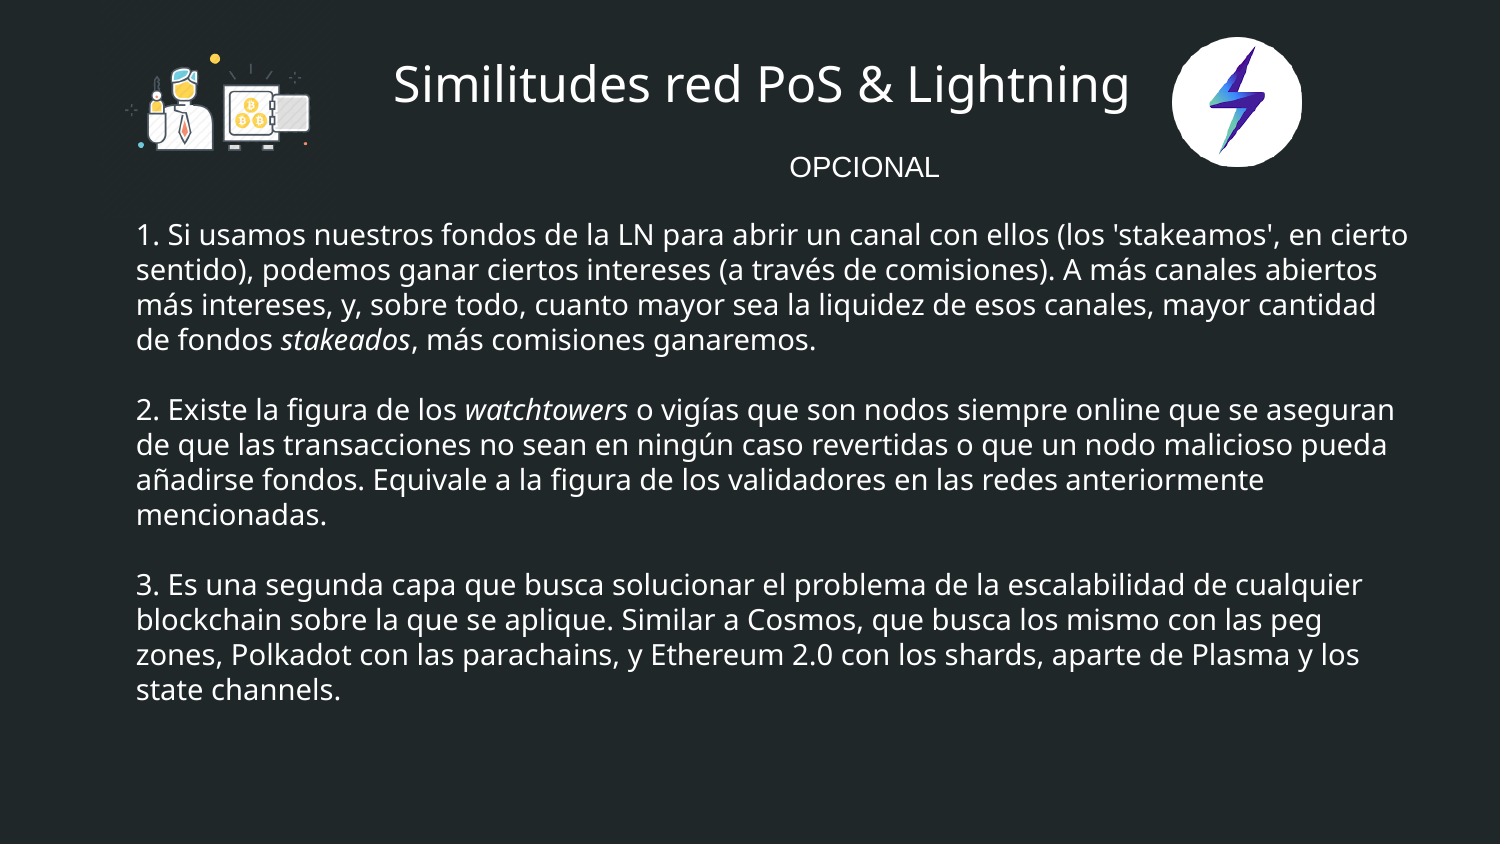

Similitudes red PoS & Lightning
OPCIONAL
1. Si usamos nuestros fondos de la LN para abrir un canal con ellos (los 'stakeamos', en cierto sentido), podemos ganar ciertos intereses (a través de comisiones). A más canales abiertos más intereses, y, sobre todo, cuanto mayor sea la liquidez de esos canales, mayor cantidad de fondos stakeados, más comisiones ganaremos.
2. Existe la figura de los watchtowers o vigías que son nodos siempre online que se aseguran de que las transacciones no sean en ningún caso revertidas o que un nodo malicioso pueda añadirse fondos. Equivale a la figura de los validadores en las redes anteriormente mencionadas.
3. Es una segunda capa que busca solucionar el problema de la escalabilidad de cualquier blockchain sobre la que se aplique. Similar a Cosmos, que busca los mismo con las peg zones, Polkadot con las parachains, y Ethereum 2.0 con los shards, aparte de Plasma y los state channels.